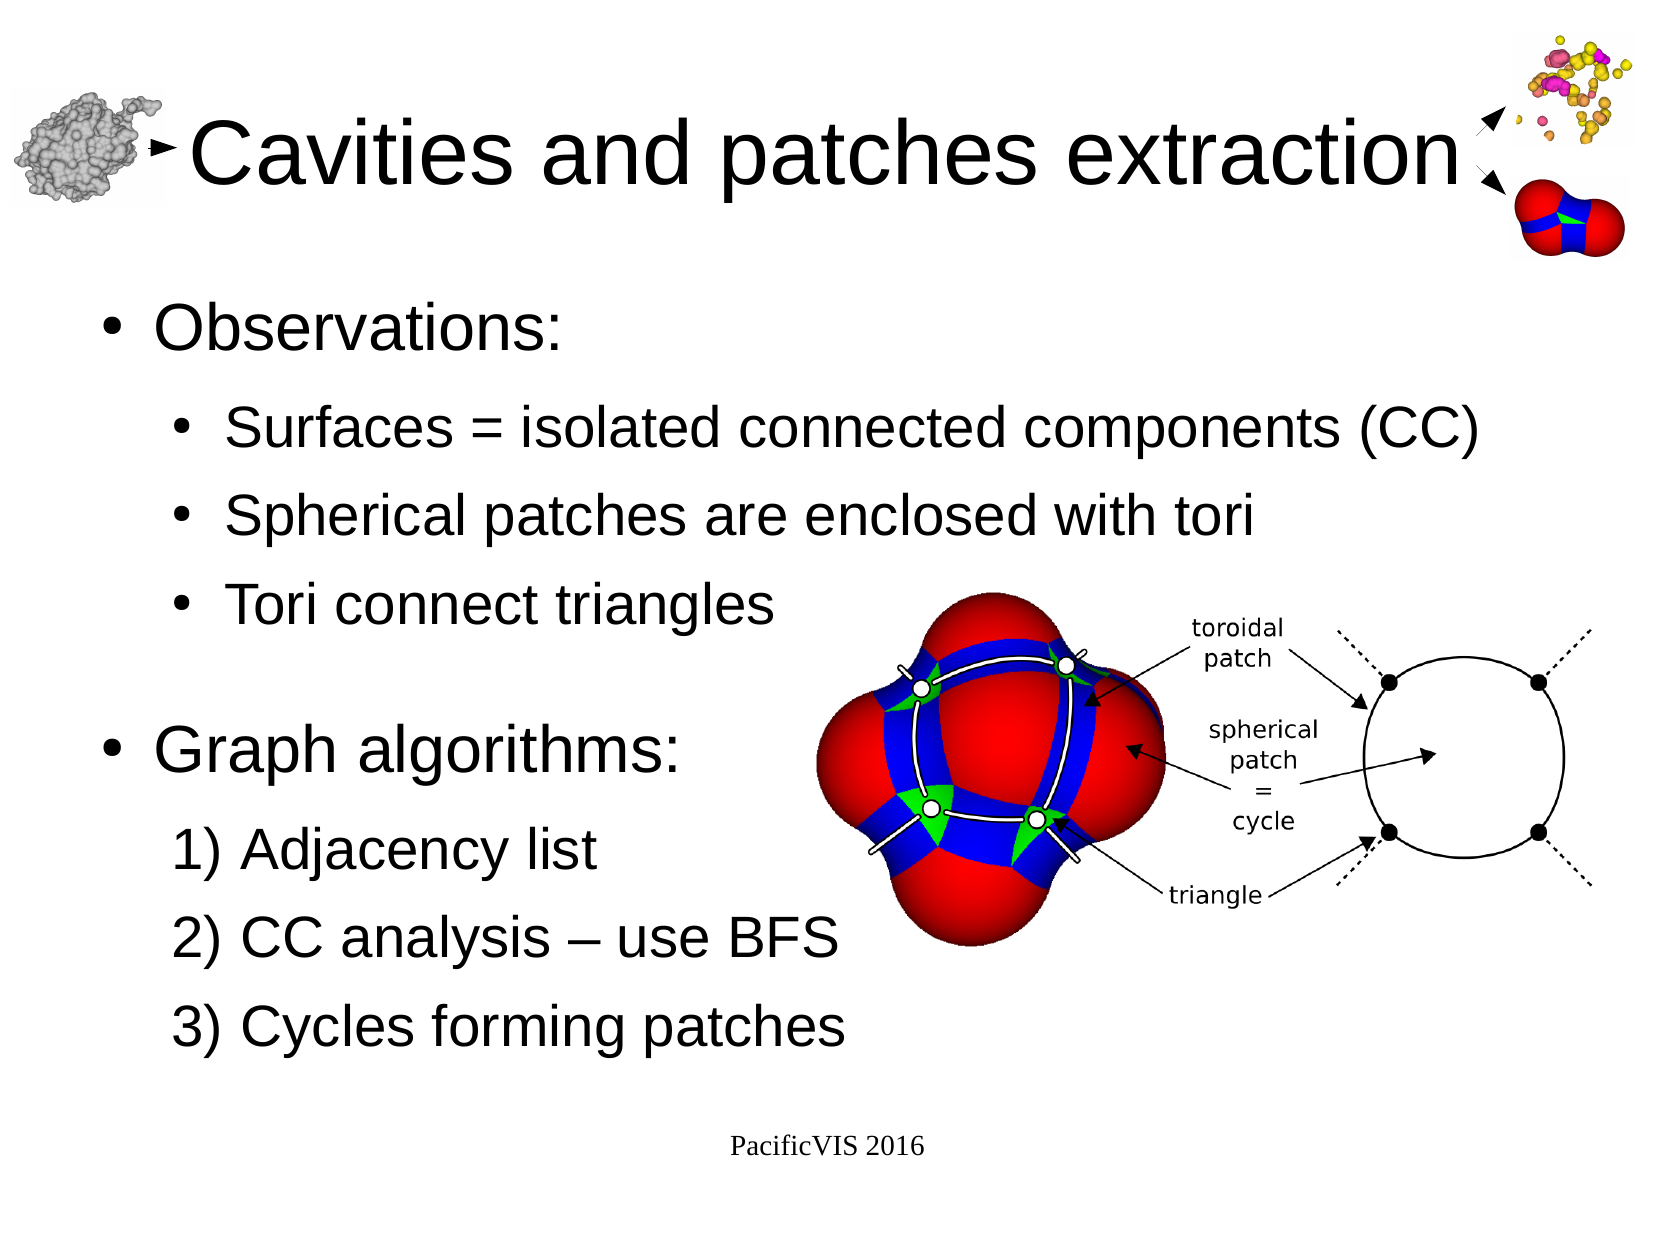

# Cavities and patches extraction
Observations:
Surfaces = isolated connected components (CC)
Spherical patches are enclosed with tori
Tori connect triangles
Graph algorithms:
 Adjacency list
 CC analysis – use BFS
 Cycles forming patches
PacificVIS 2016